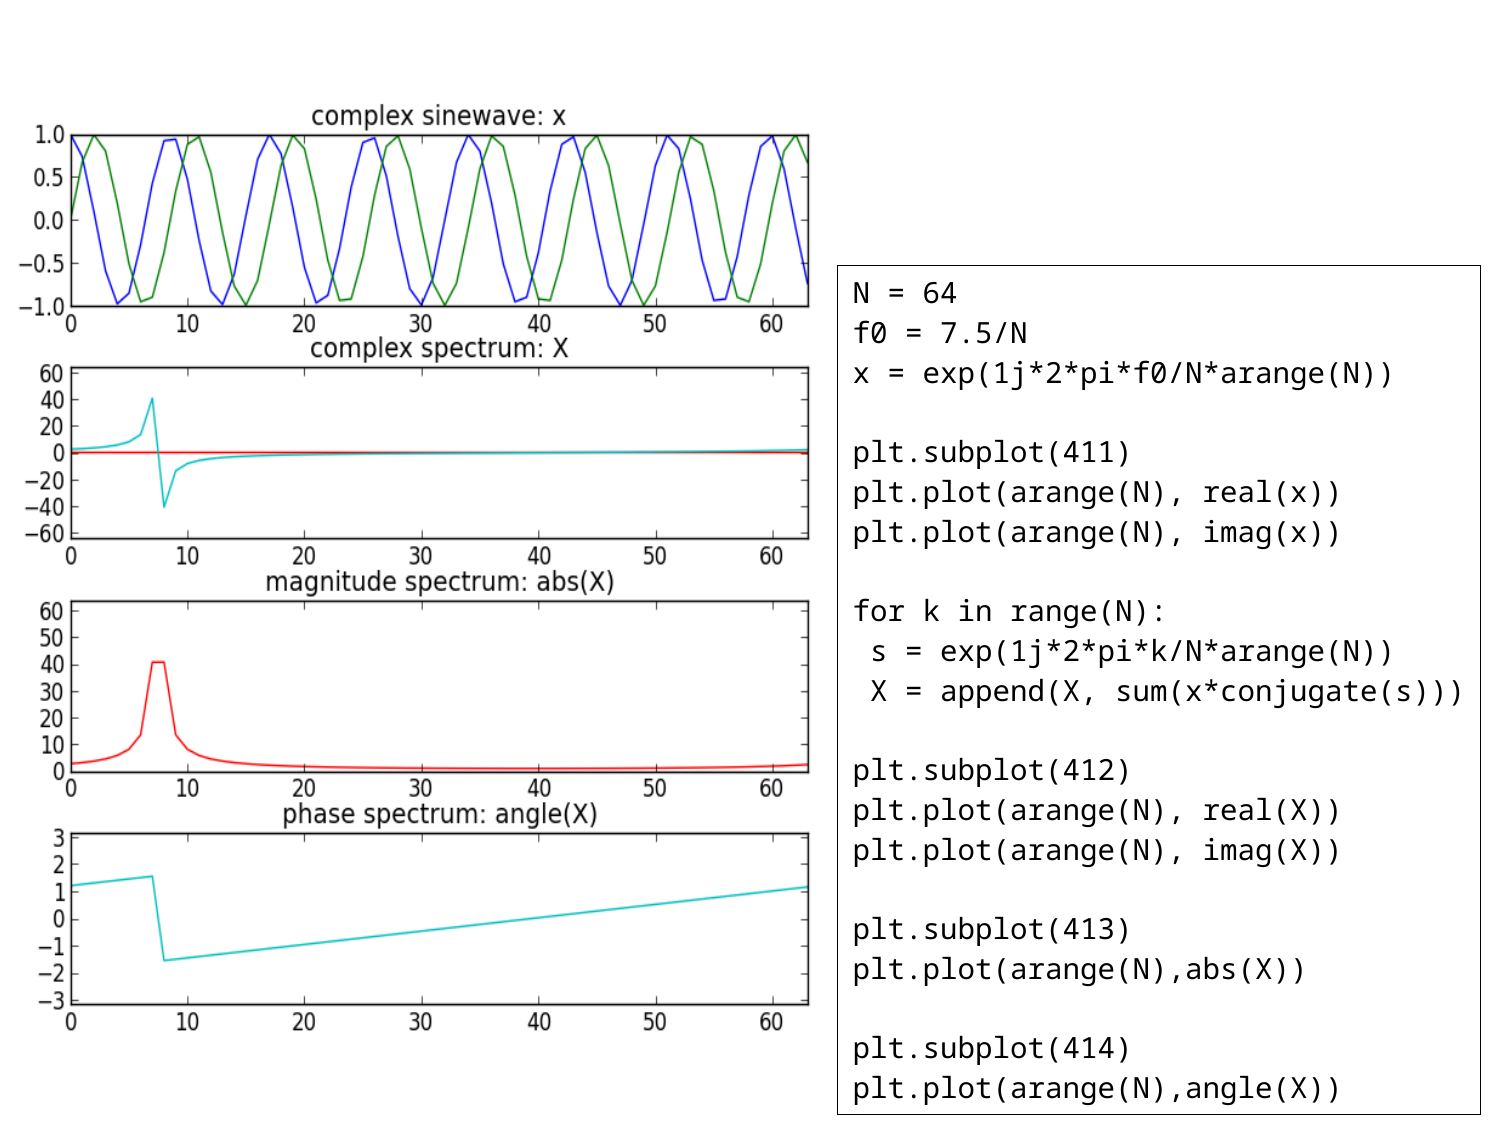

N = 64
f0 = 7.5/N
x = exp(1j*2*pi*f0/N*arange(N))
plt.subplot(411)
plt.plot(arange(N), real(x))
plt.plot(arange(N), imag(x))
for k in range(N):
 s = exp(1j*2*pi*k/N*arange(N))
 X = append(X, sum(x*conjugate(s)))
plt.subplot(412)
plt.plot(arange(N), real(X))
plt.plot(arange(N), imag(X))
plt.subplot(413)
plt.plot(arange(N),abs(X))
plt.subplot(414)
plt.plot(arange(N),angle(X))